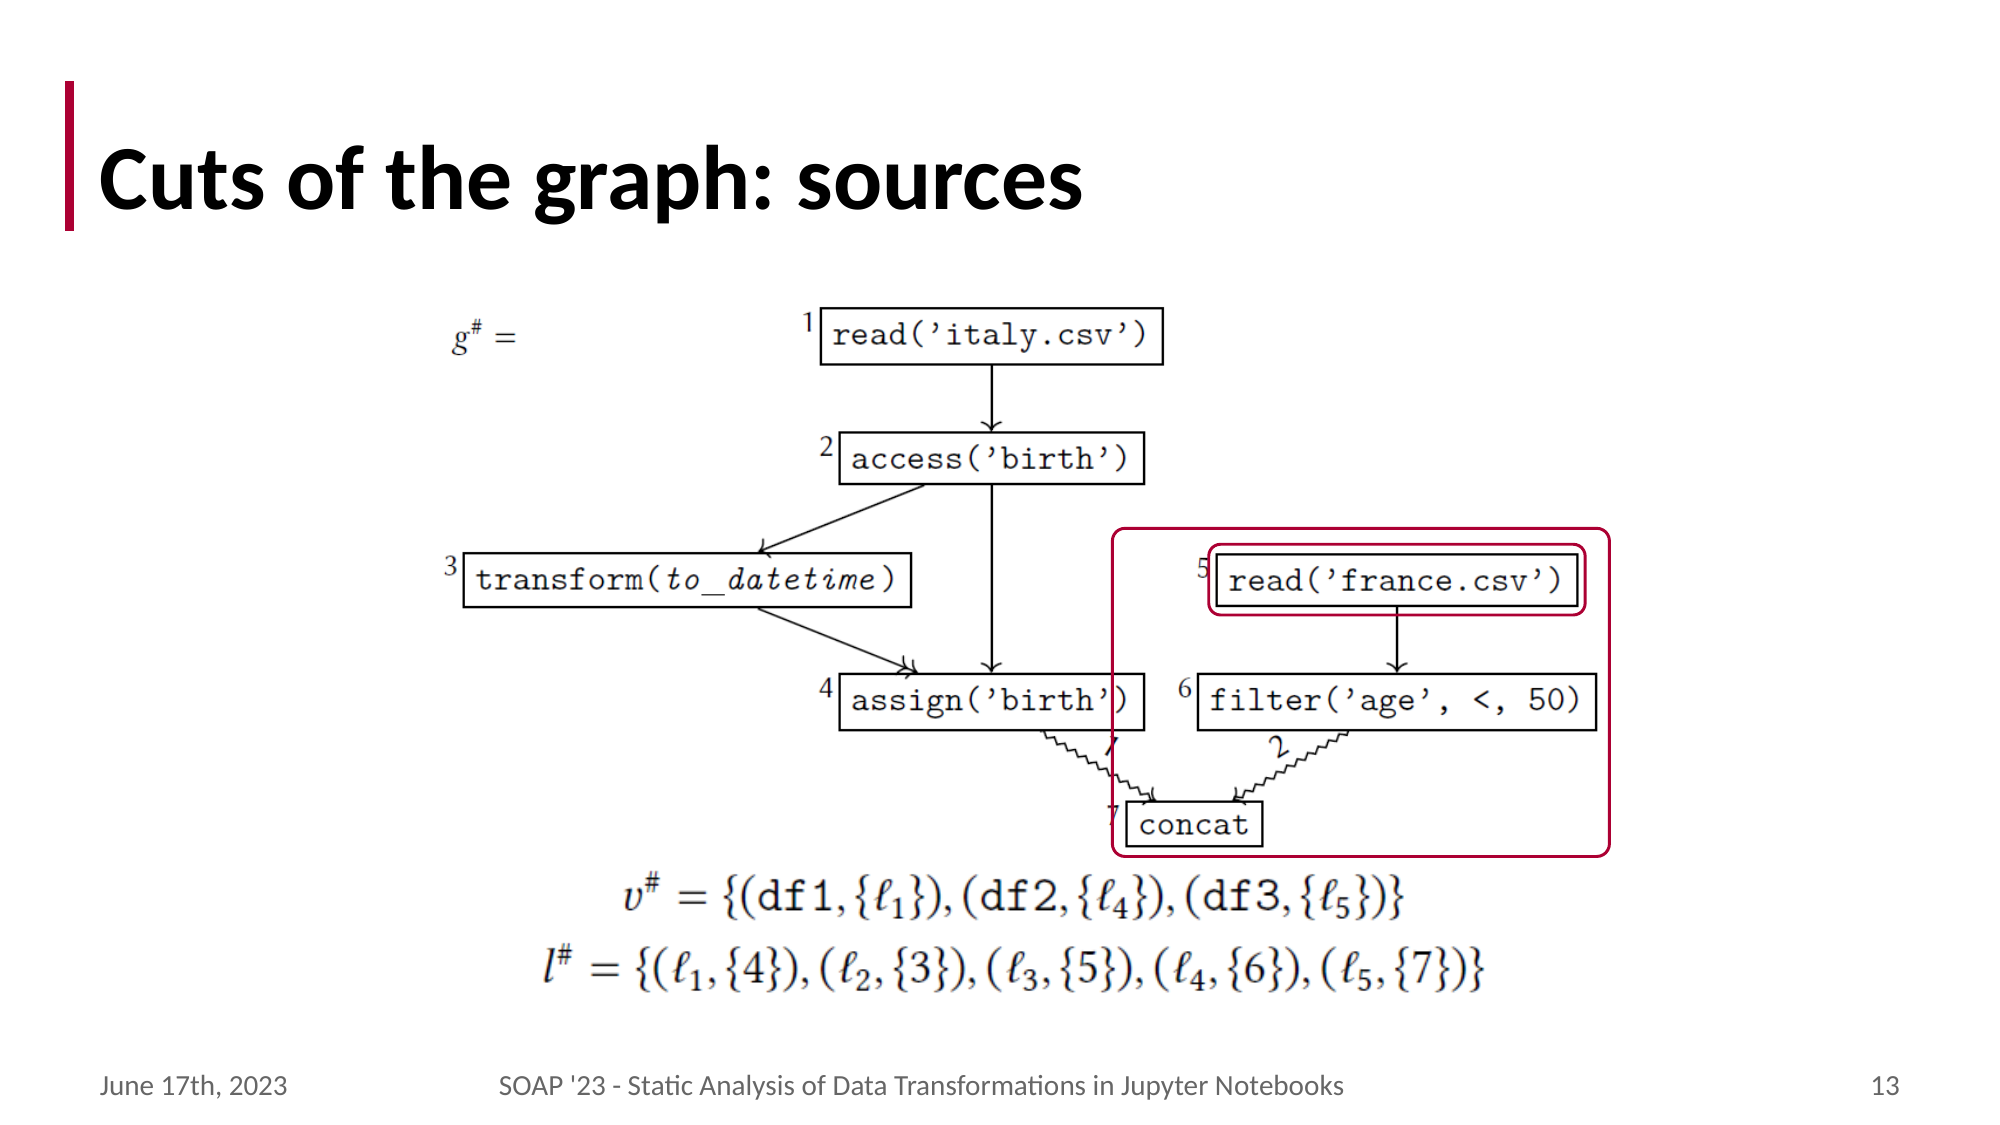

# Cuts of the graph: sources
June 17th, 2023
SOAP '23 - Static Analysis of Data Transformations in Jupyter Notebooks
13